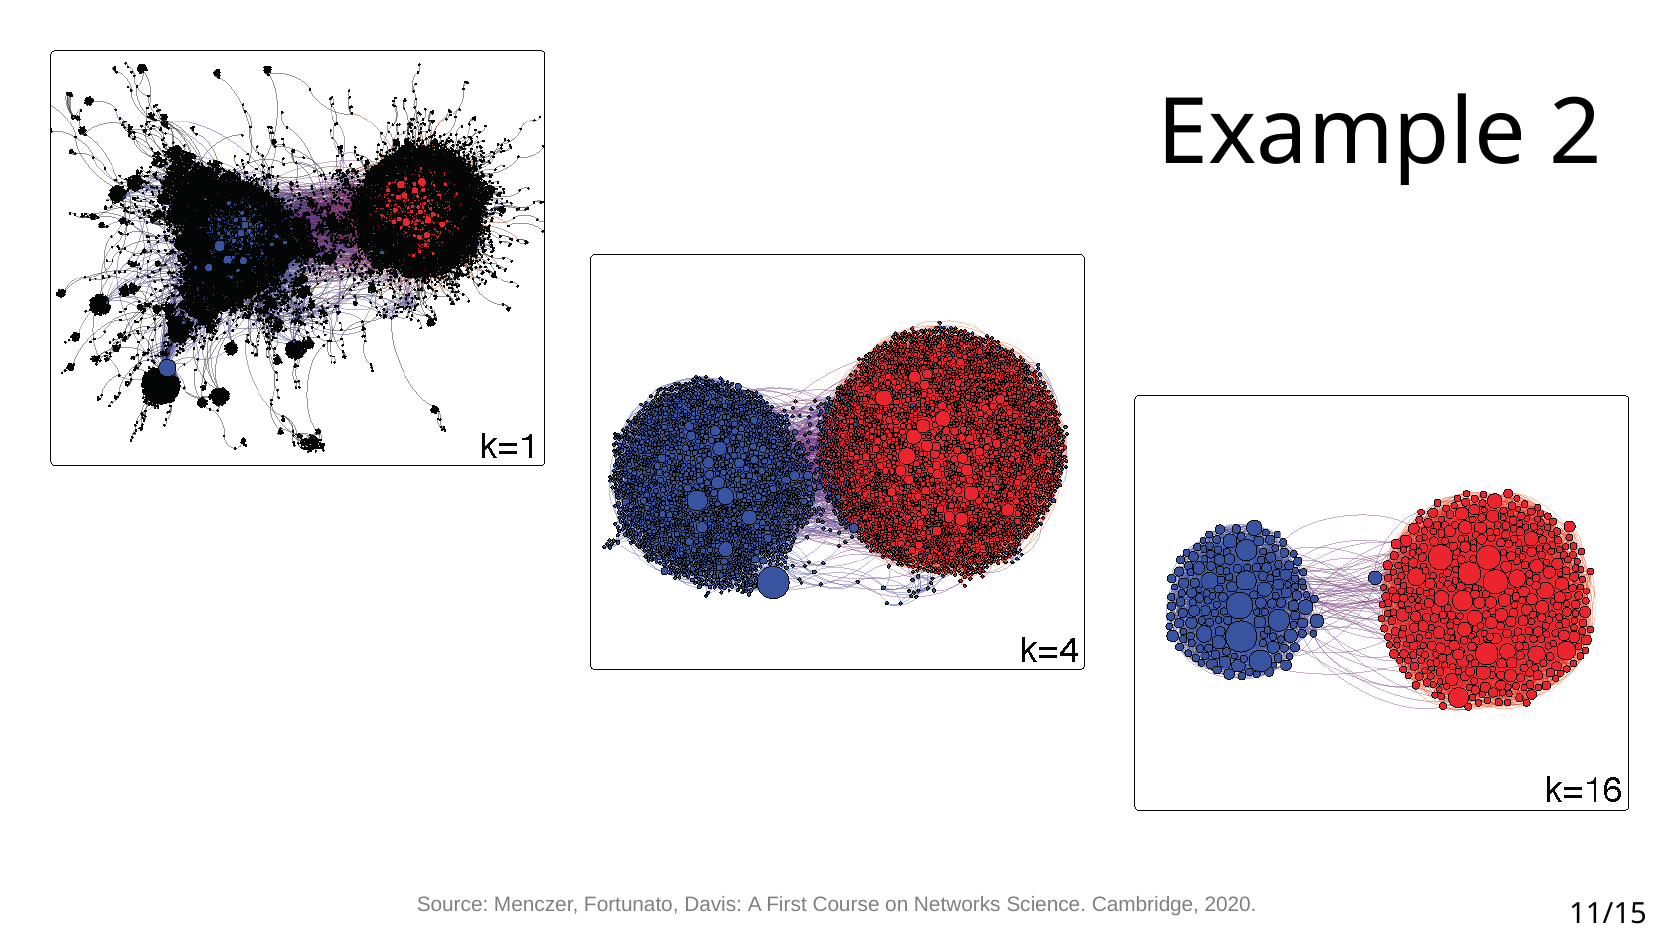

# Example 2
Source: Menczer, Fortunato, Davis: A First Course on Networks Science. Cambridge, 2020.
11